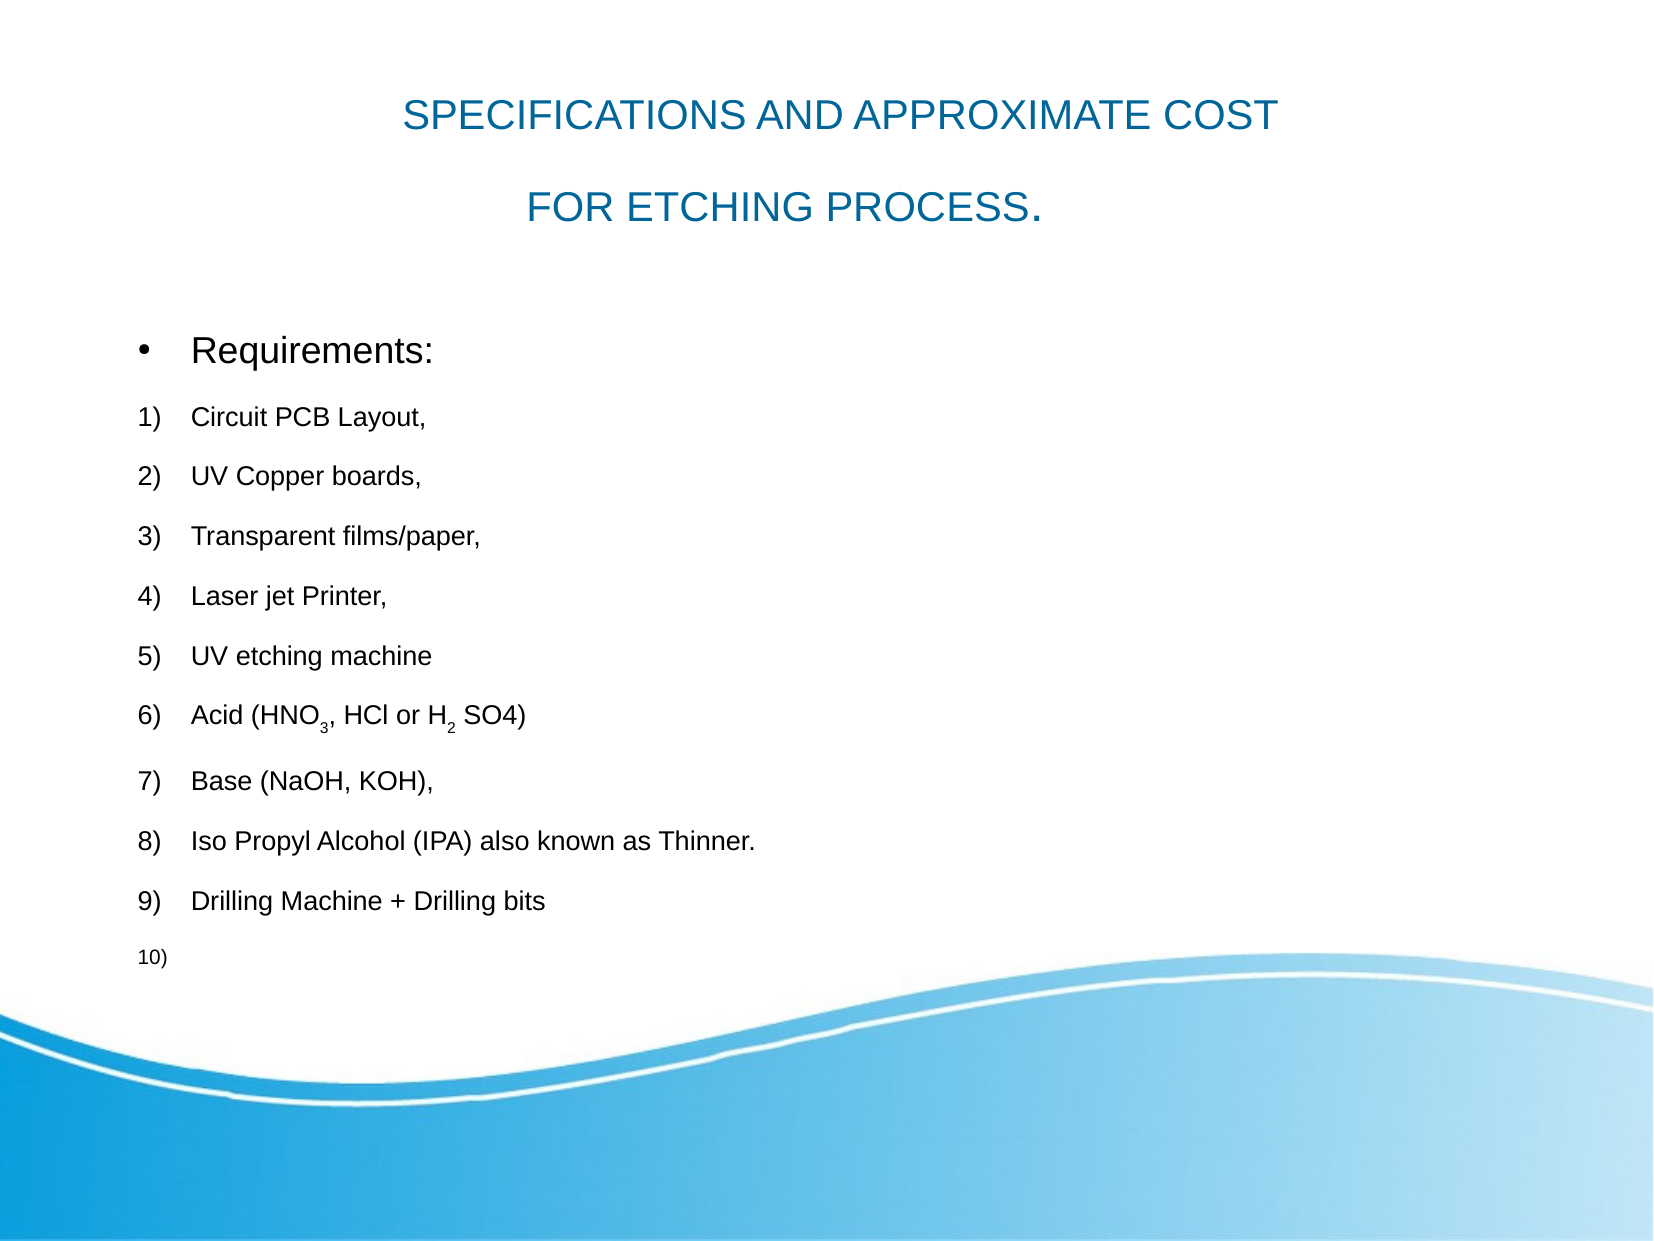

# SPECIFICATIONS AND APPROXIMATE COST FOR ETCHING PROCESS.
Requirements:
Circuit PCB Layout,
UV Copper boards,
Transparent films/paper,
Laser jet Printer,
UV etching machine
Acid (HNO3, HCl or H2 SO4)
Base (NaOH, KOH),
Iso Propyl Alcohol (IPA) also known as Thinner.
Drilling Machine + Drilling bits